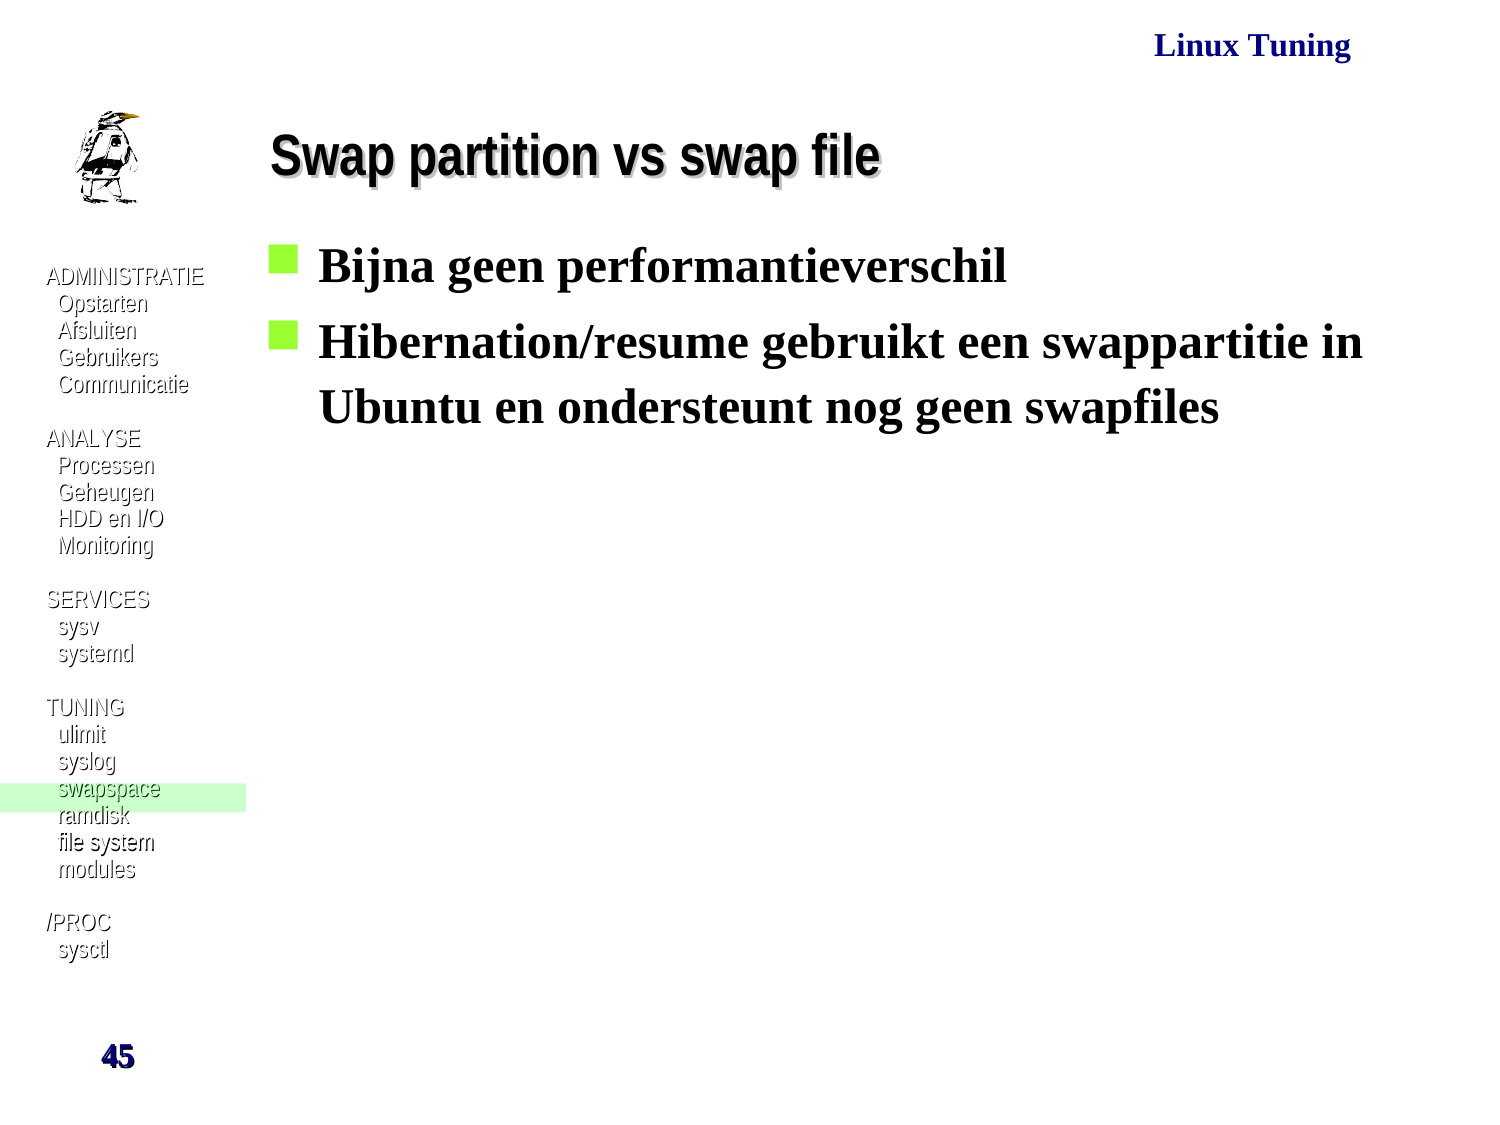

# Swap partition vs swap file
Bijna geen performantieverschil
Hibernation/resume gebruikt een swappartitie in Ubuntu en ondersteunt nog geen swapfiles